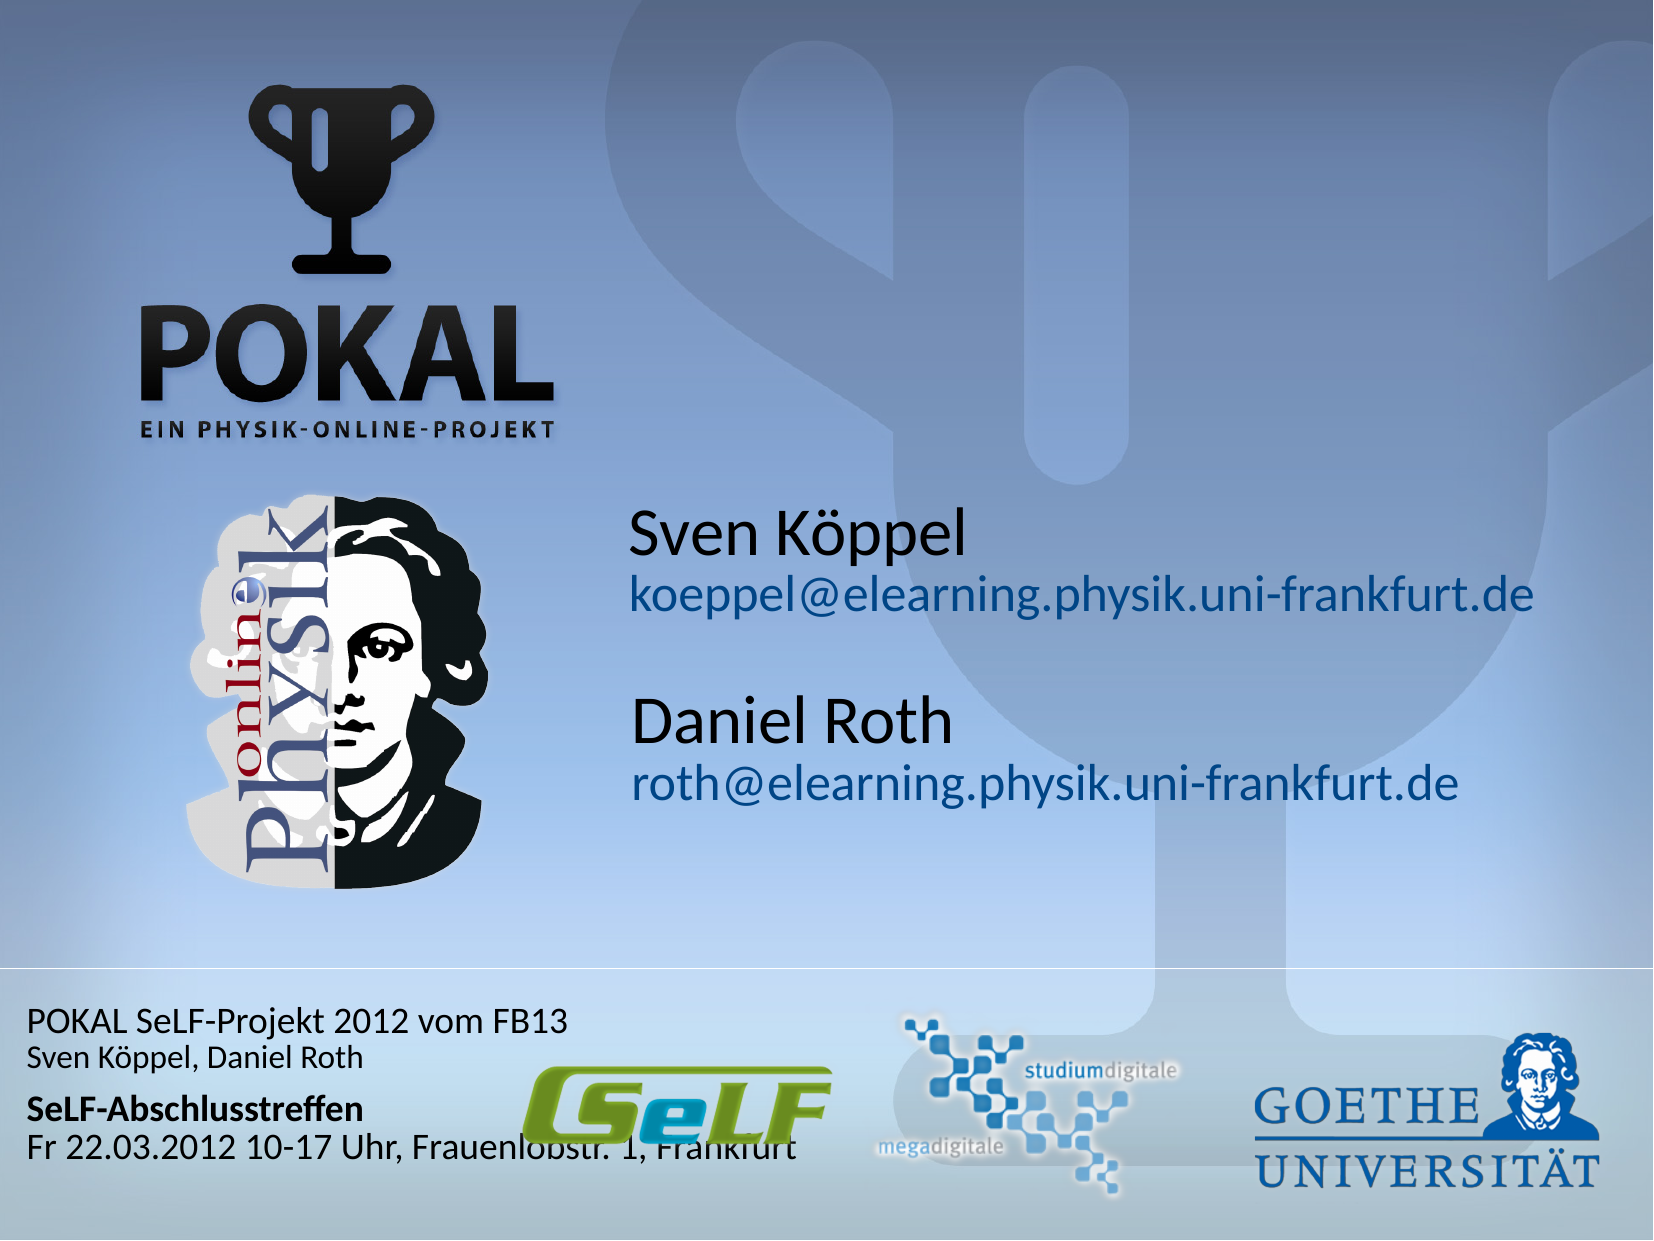

Sven Köppel
koeppel@elearning.physik.uni-frankfurt.de
Daniel Roth
roth@elearning.physik.uni-frankfurt.de
POKAL SeLF-Projekt 2012 vom FB13
Sven Köppel, Daniel Roth
SeLF-Abschlusstreffen
Fr 22.03.2012 10-17 Uhr, Frauenlobstr. 1, Frankfurt